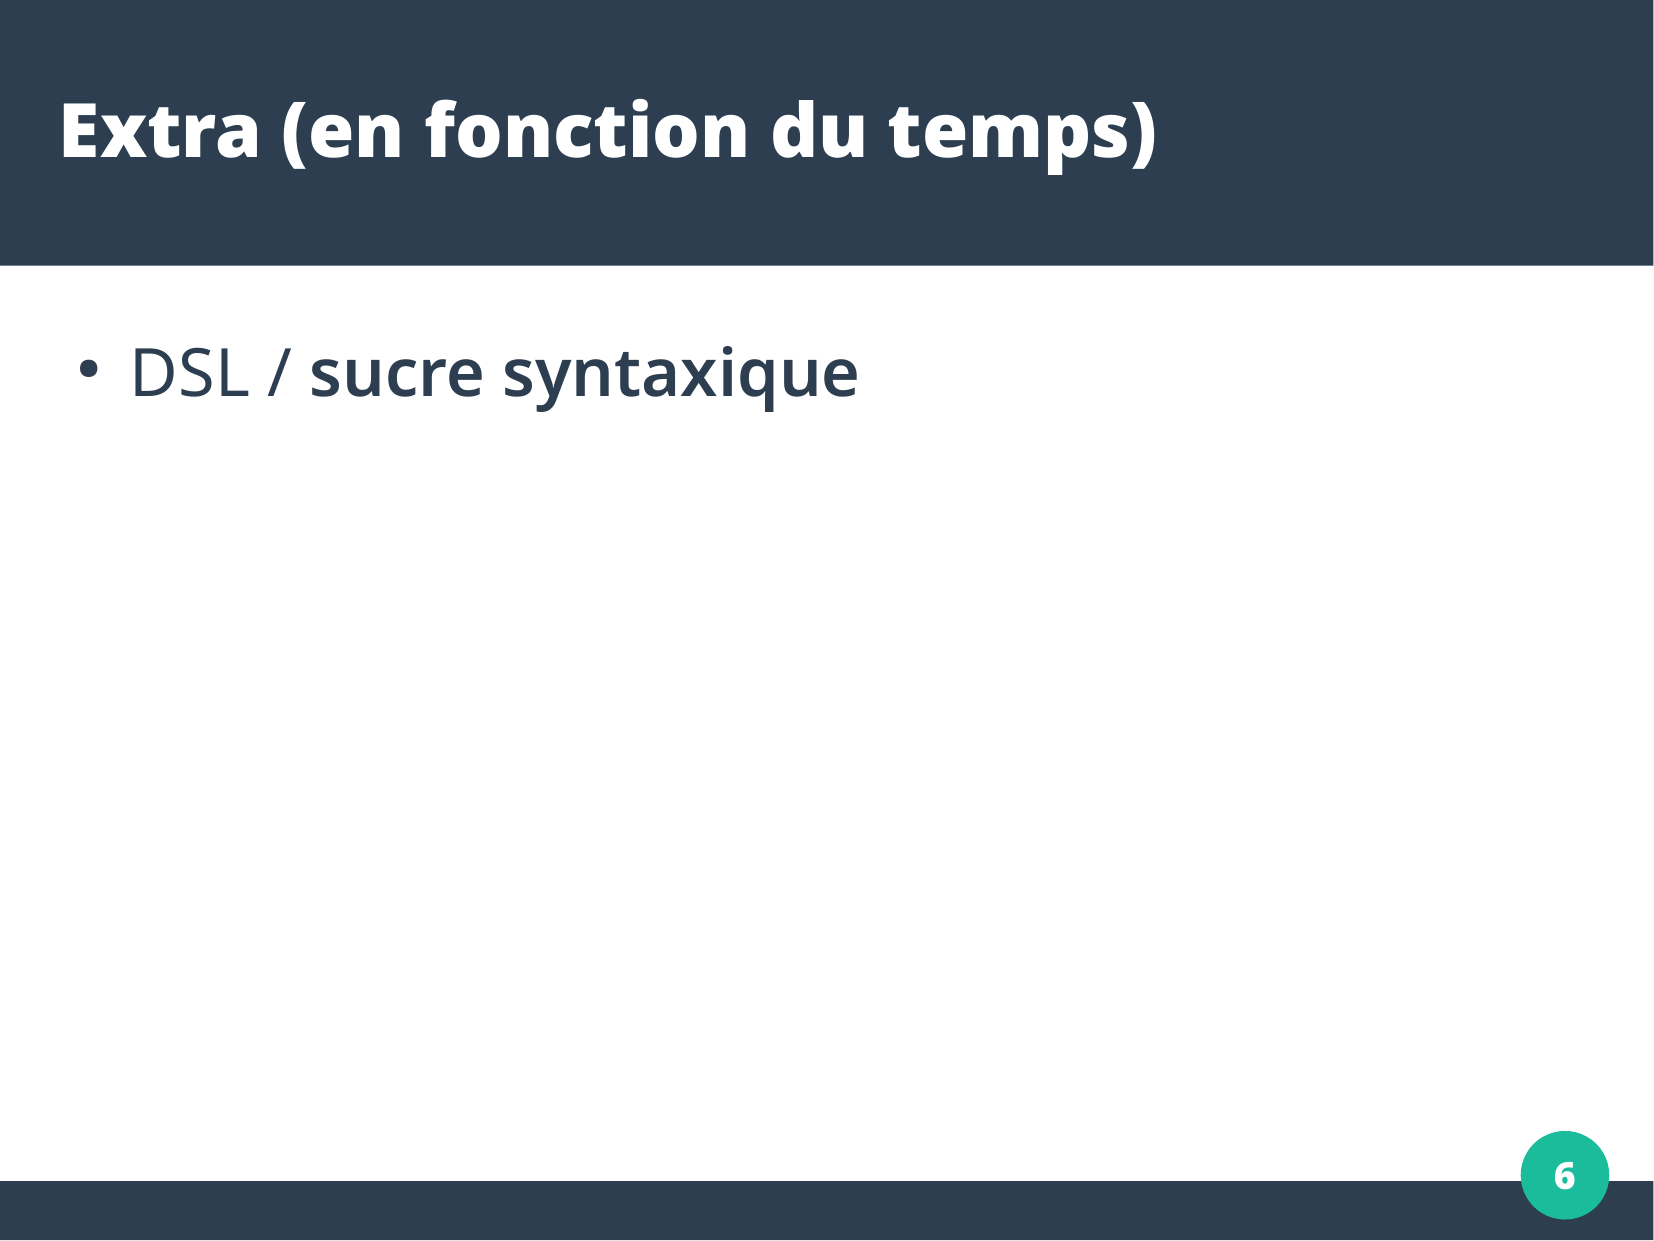

# Extra (en fonction du temps)
DSL / sucre syntaxique
6